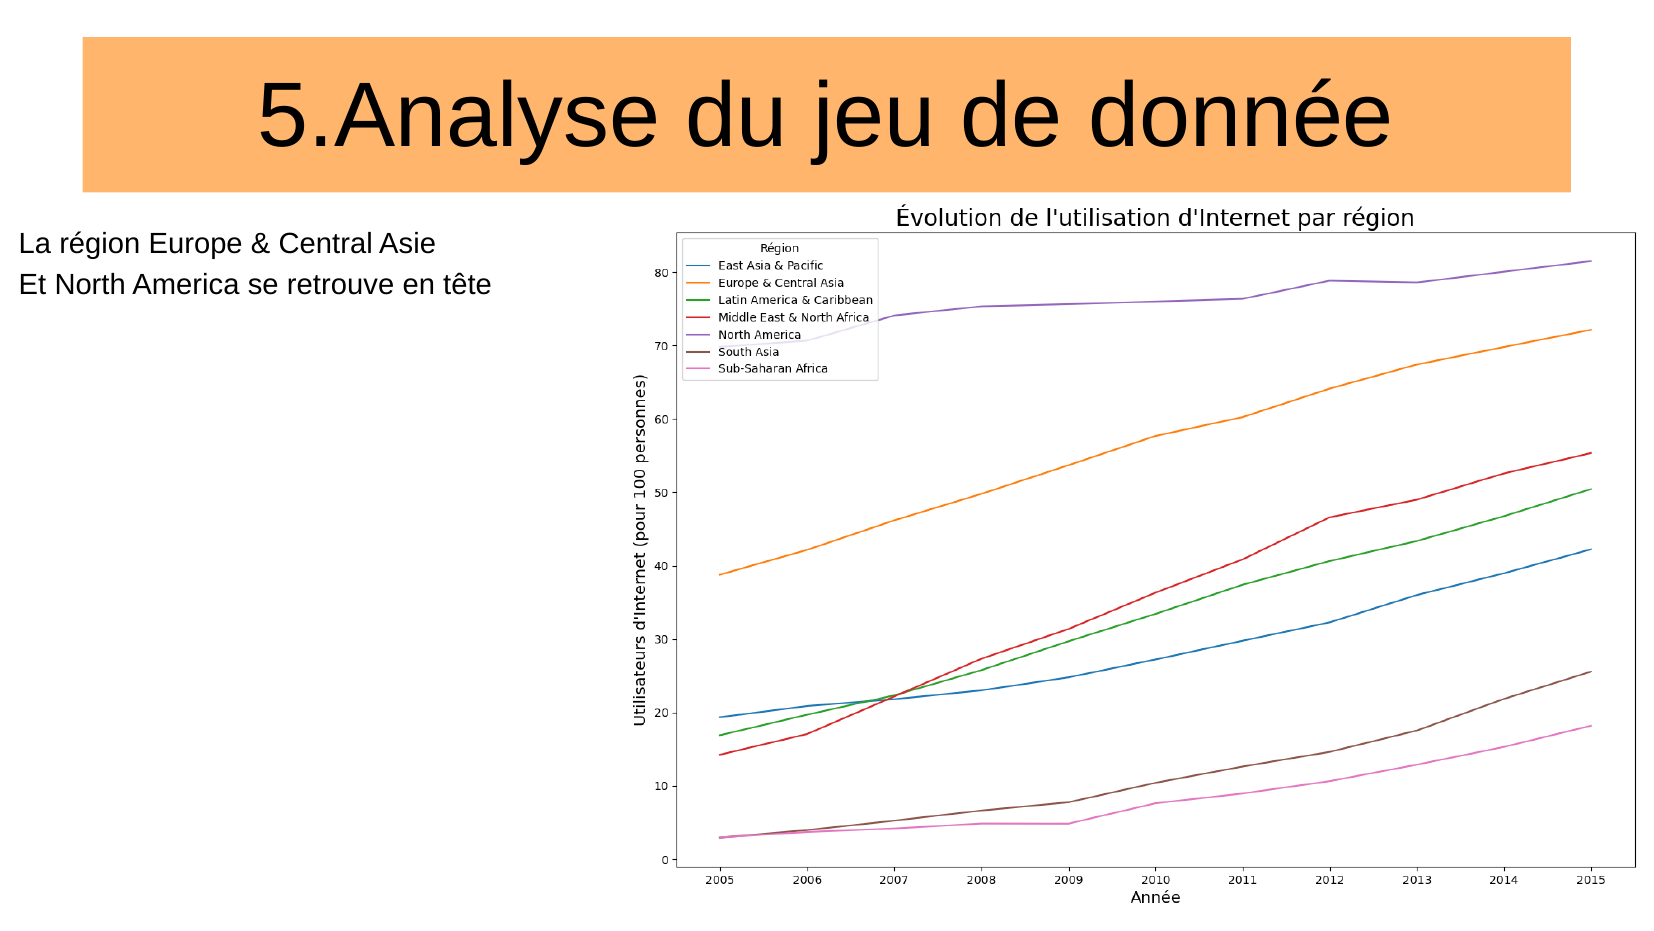

# 5.Analyse du jeu de donnée
La région Europe & Central Asie
Et North America se retrouve en tête
Projet 2
13